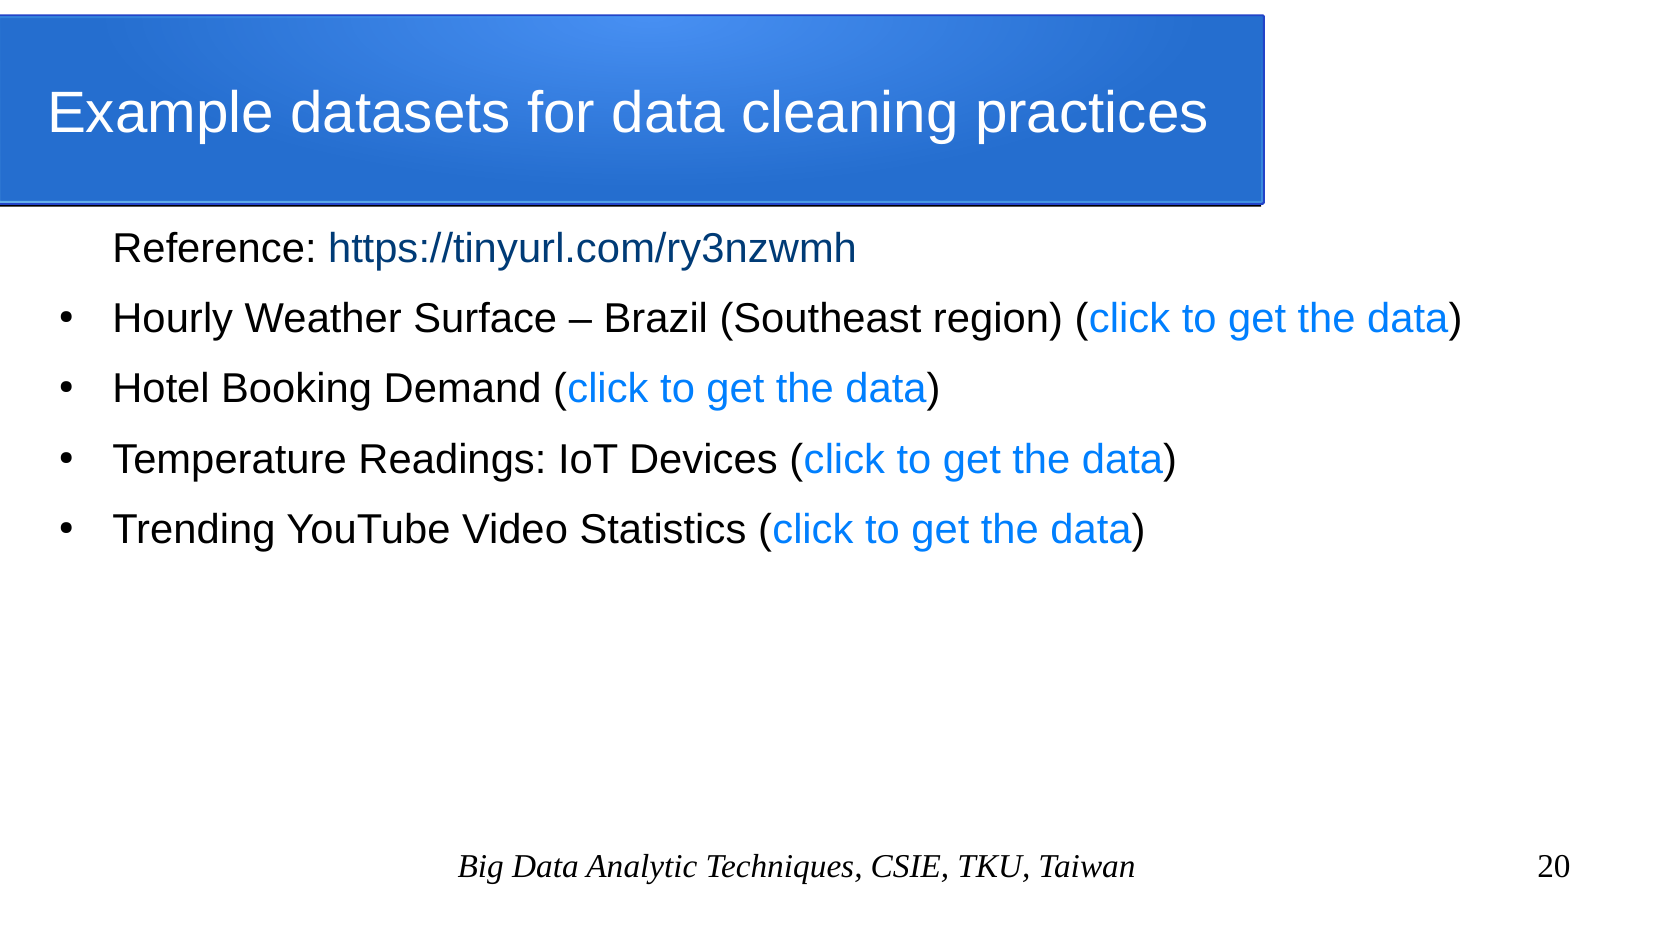

# Example datasets for data cleaning practices
Reference: https://tinyurl.com/ry3nzwmh
Hourly Weather Surface – Brazil (Southeast region) (click to get the data)
Hotel Booking Demand (click to get the data)
Temperature Readings: IoT Devices (click to get the data)
Trending YouTube Video Statistics (click to get the data)
Big Data Analytic Techniques, CSIE, TKU, Taiwan
20